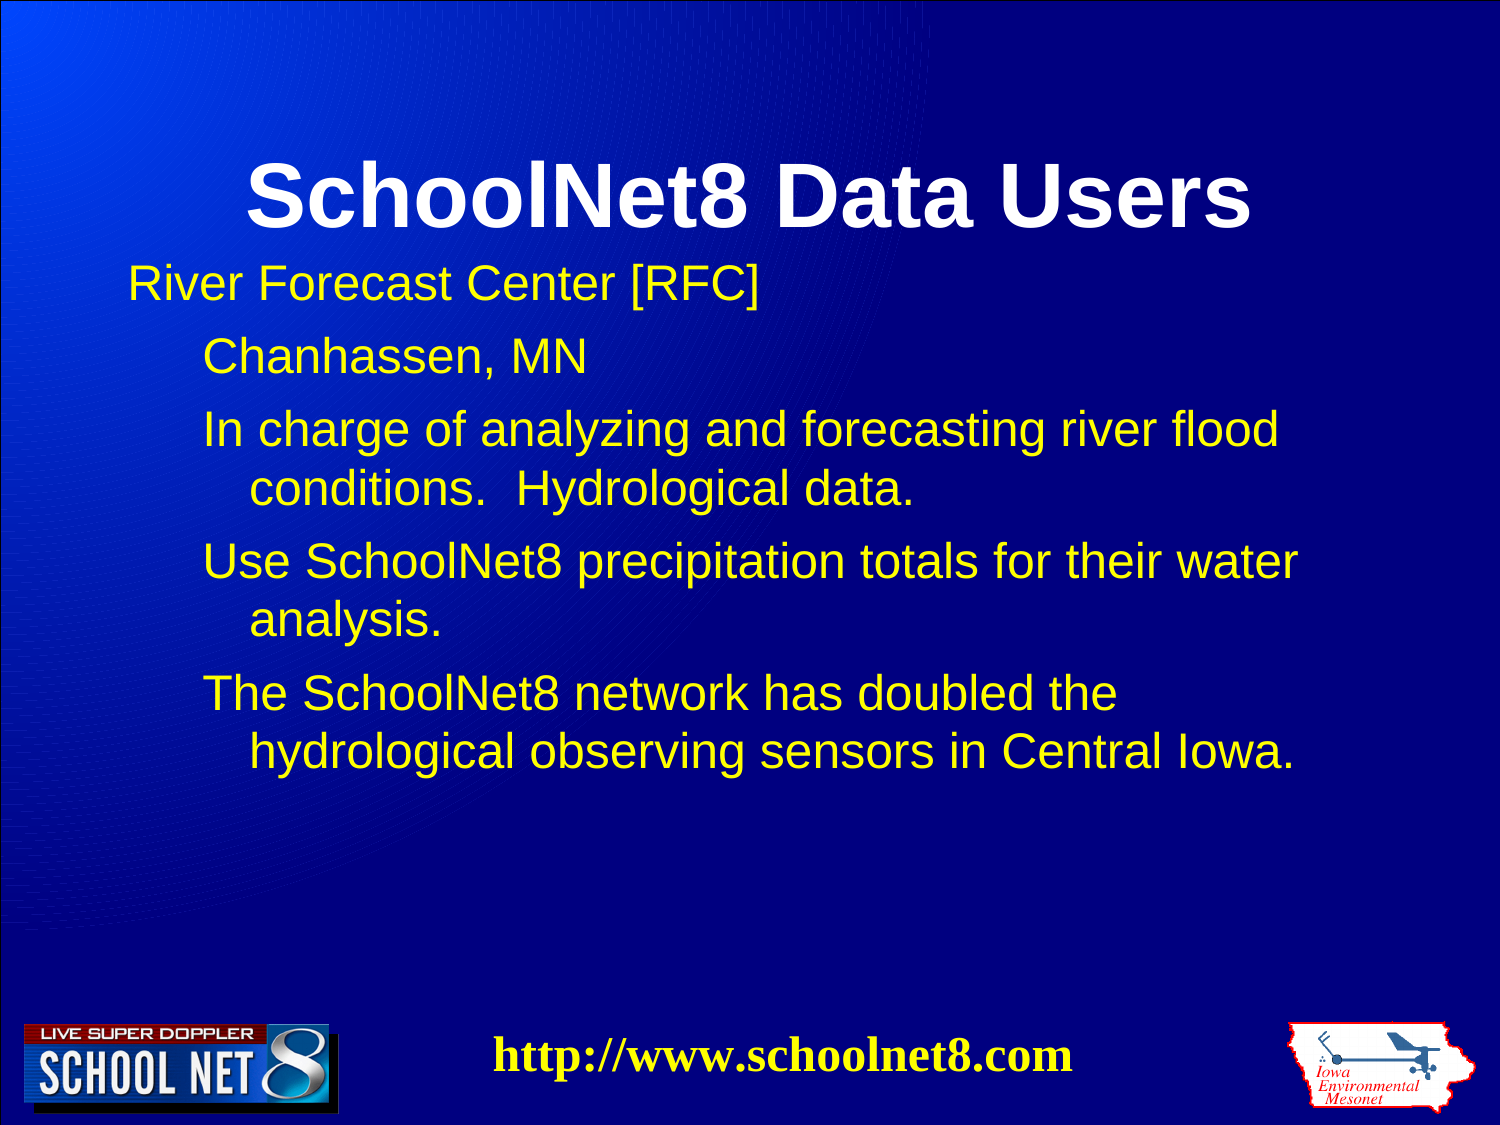

# SchoolNet8 Data Users
River Forecast Center [RFC]
Chanhassen, MN
In charge of analyzing and forecasting river flood conditions. Hydrological data.
Use SchoolNet8 precipitation totals for their water analysis.
The SchoolNet8 network has doubled the hydrological observing sensors in Central Iowa.